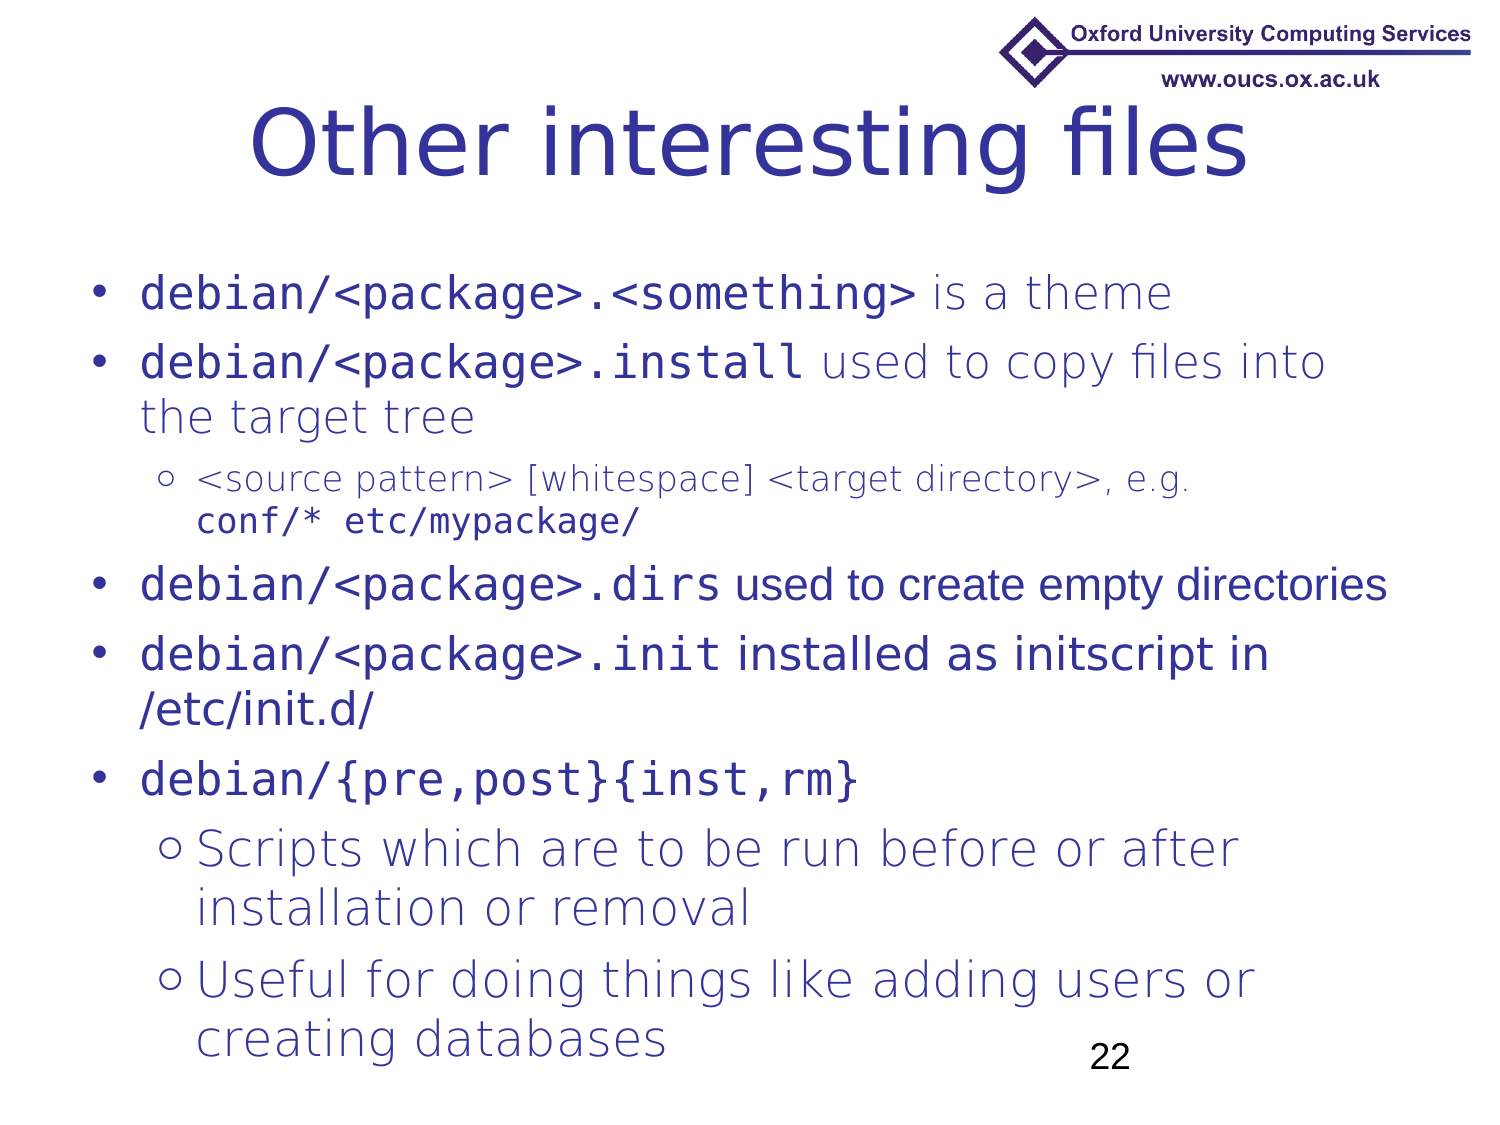

# Other interesting files
debian/<package>.<something> is a theme
debian/<package>.install used to copy files into the target tree
<source pattern> [whitespace] <target directory>, e.g.
conf/* etc/mypackage/
debian/<package>.dirs used to create empty directories
debian/<package>.init installed as initscript in /etc/init.d/
debian/{pre,post}{inst,rm}
Scripts which are to be run before or after installation or removal
Useful for doing things like adding users or creating databases
22